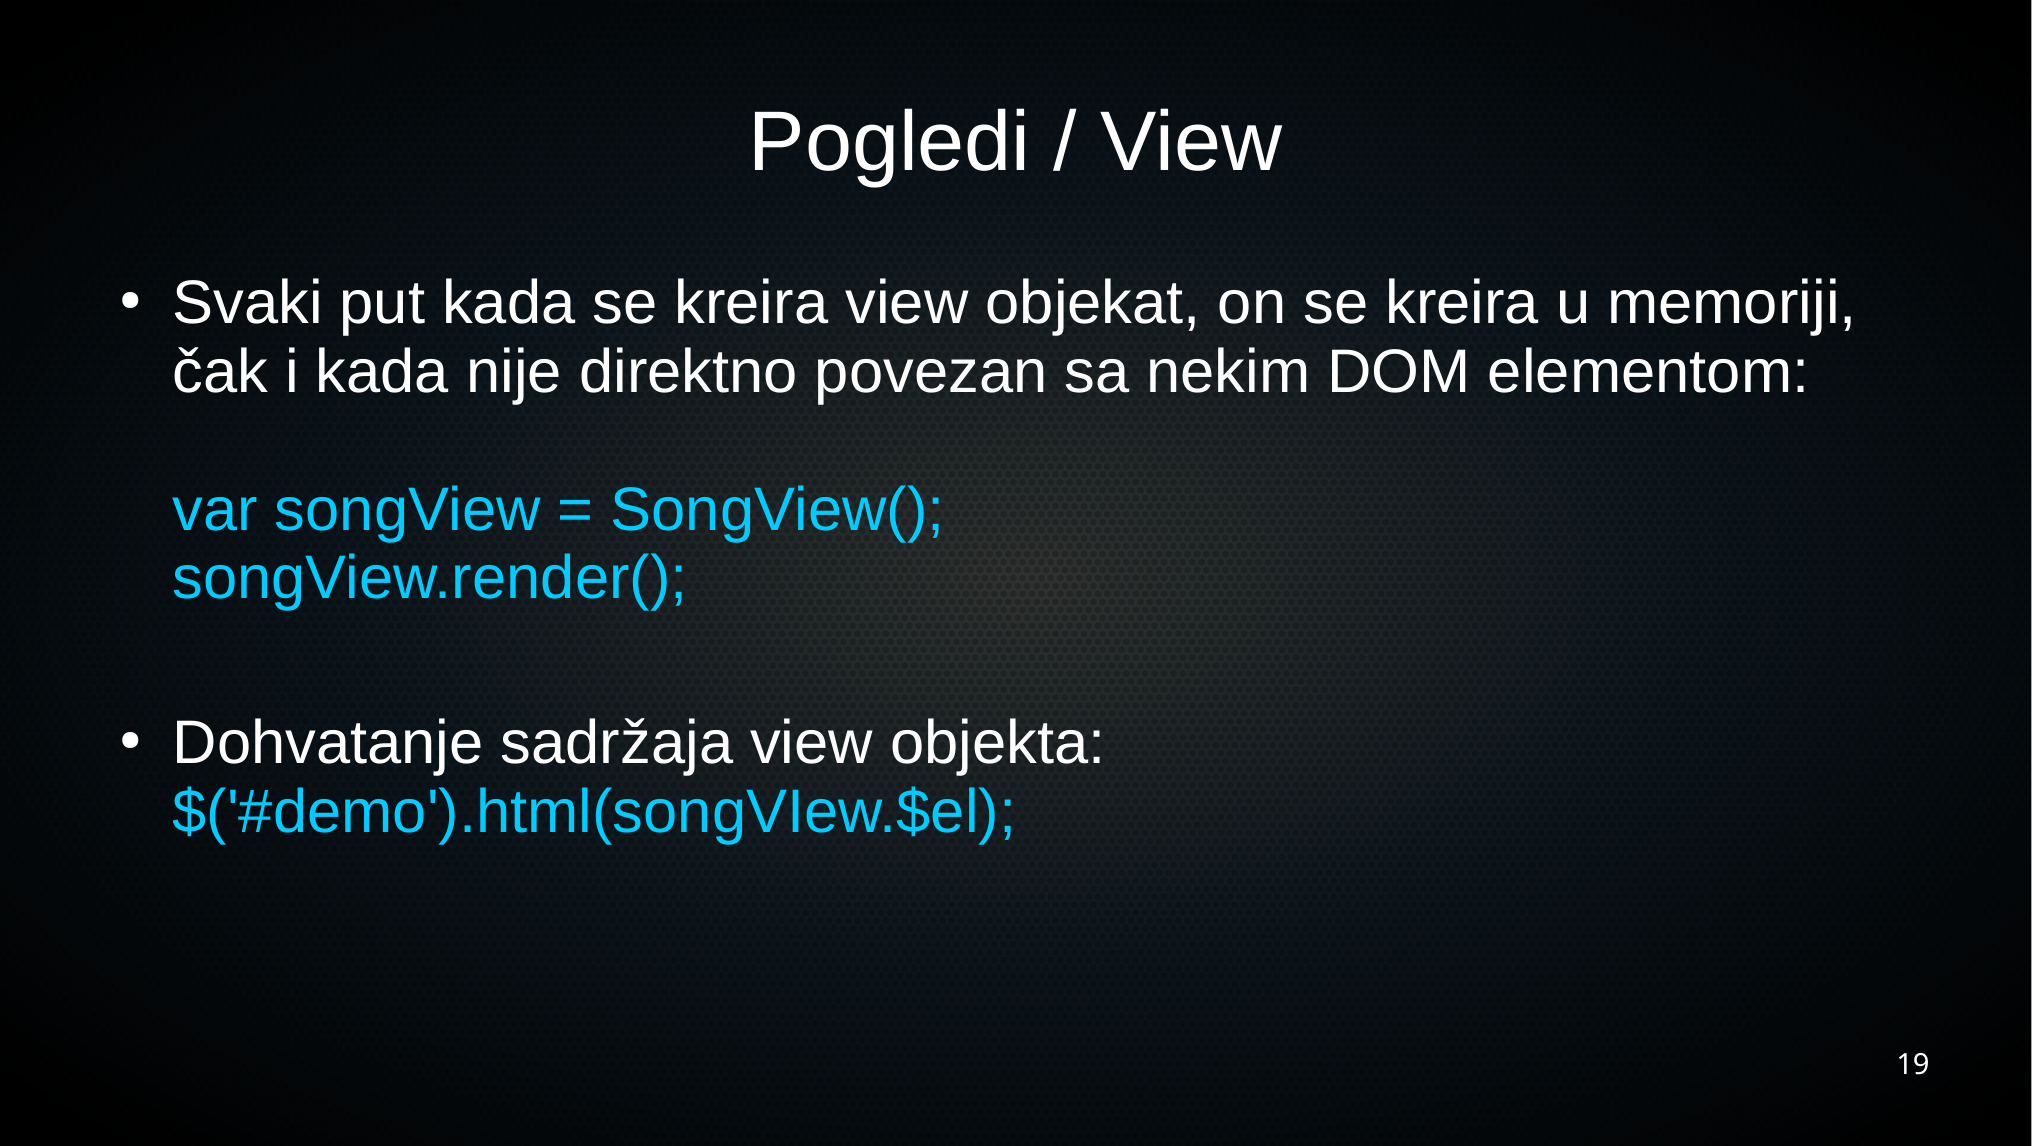

# Pogledi / View
Svaki put kada se kreira view objekat, on se kreira u memoriji, čak i kada nije direktno povezan sa nekim DOM elementom:
var songView = SongView();
songView.render();
Dohvatanje sadržaja view objekta:
$('#demo').html(songVIew.$el);
19